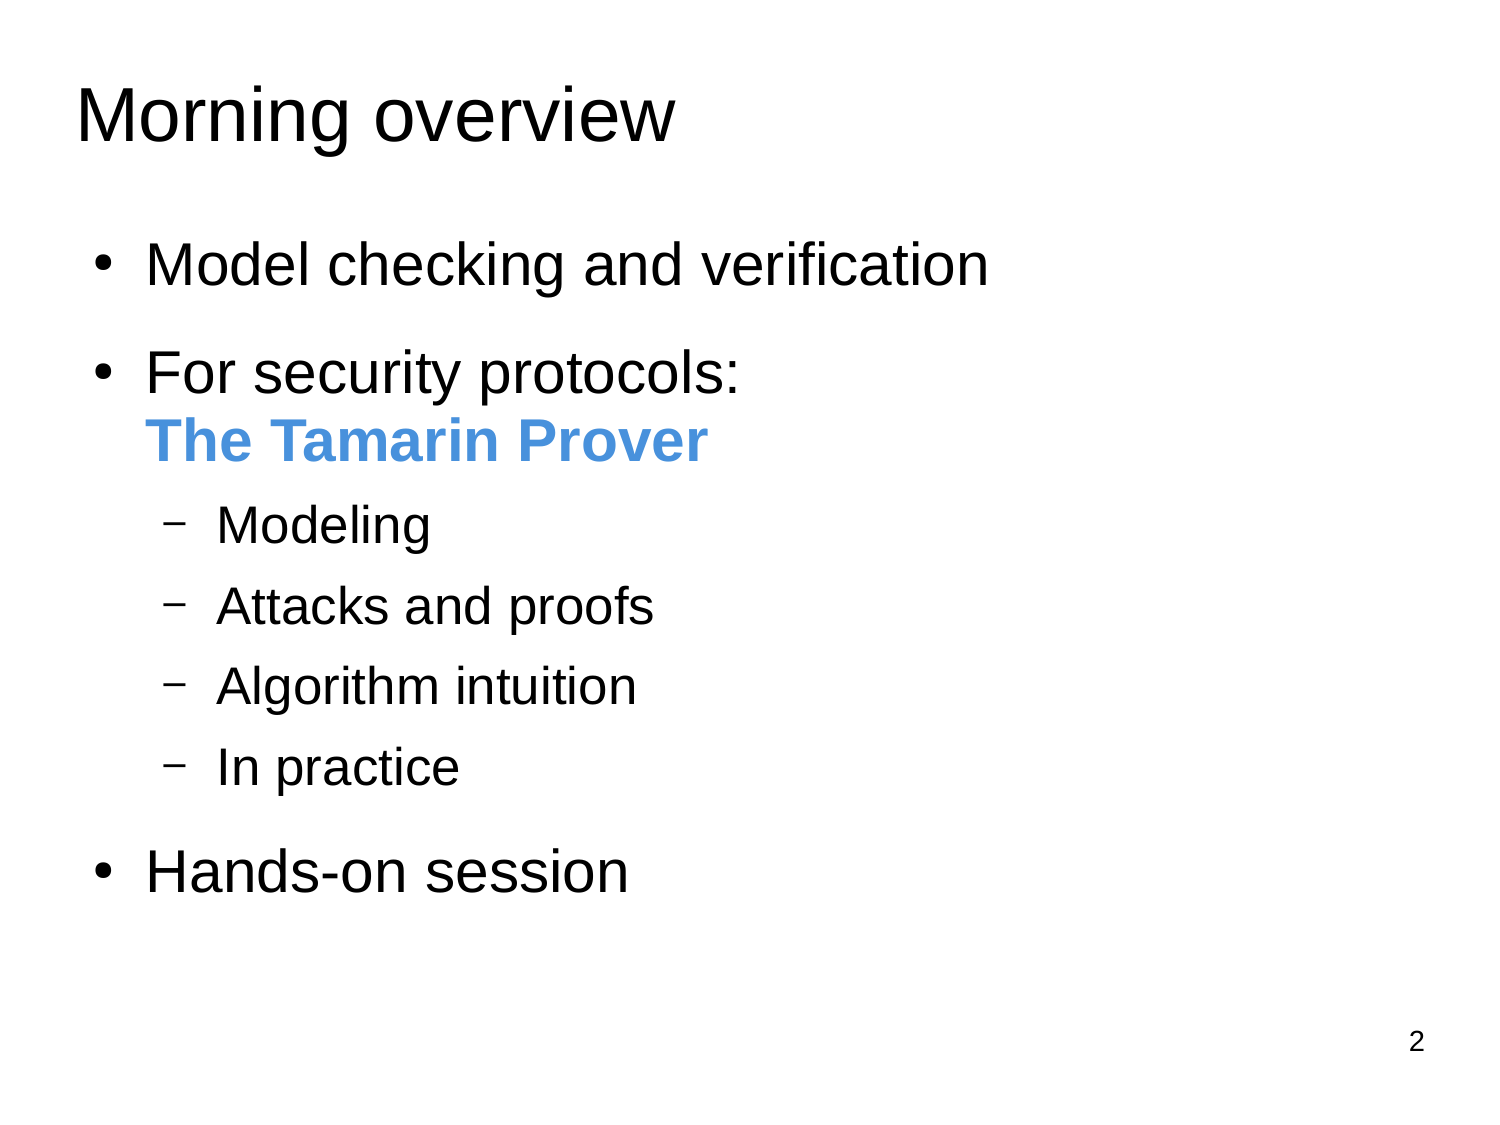

# Morning overview
Model checking and verification
For security protocols:
The Tamarin Prover
Modeling
Attacks and proofs
Algorithm intuition
In practice
Hands-on session
2